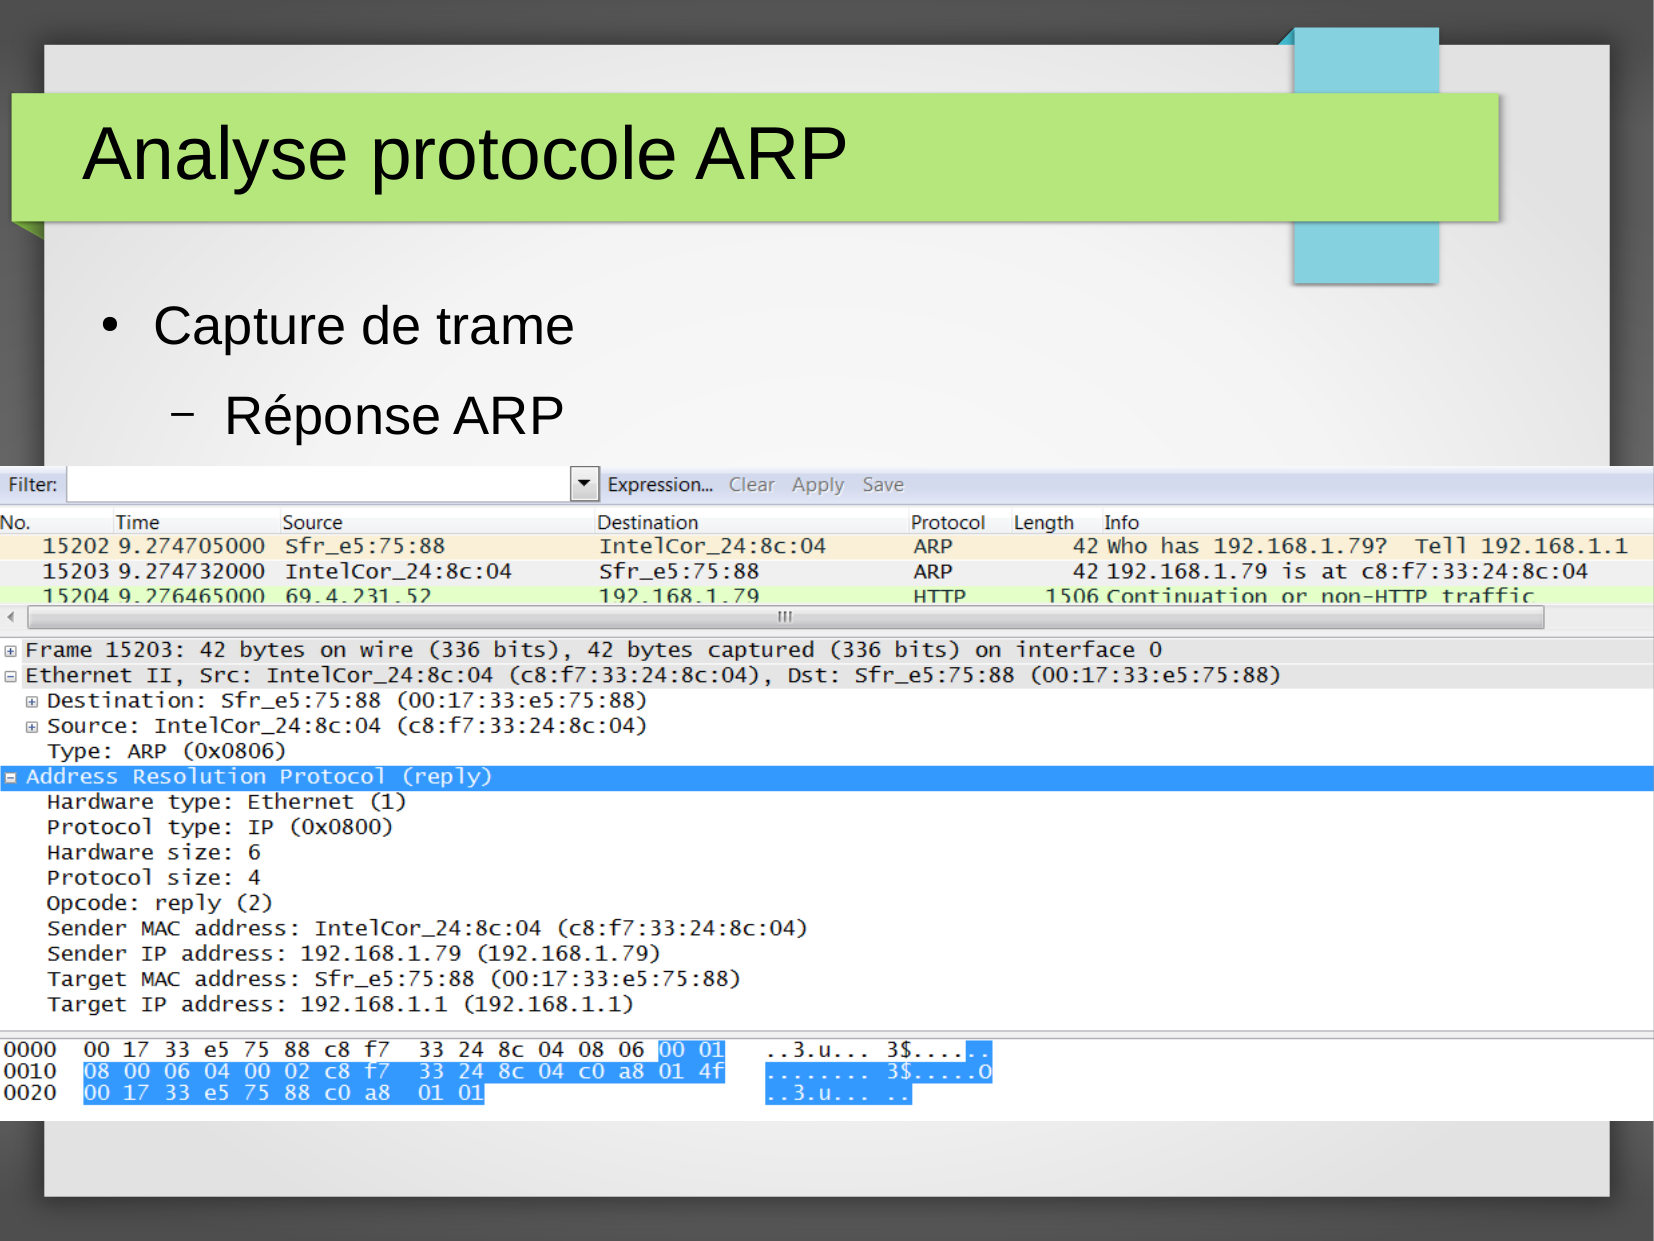

# Analyse protocole ARP
Capture de trame
Réponse ARP